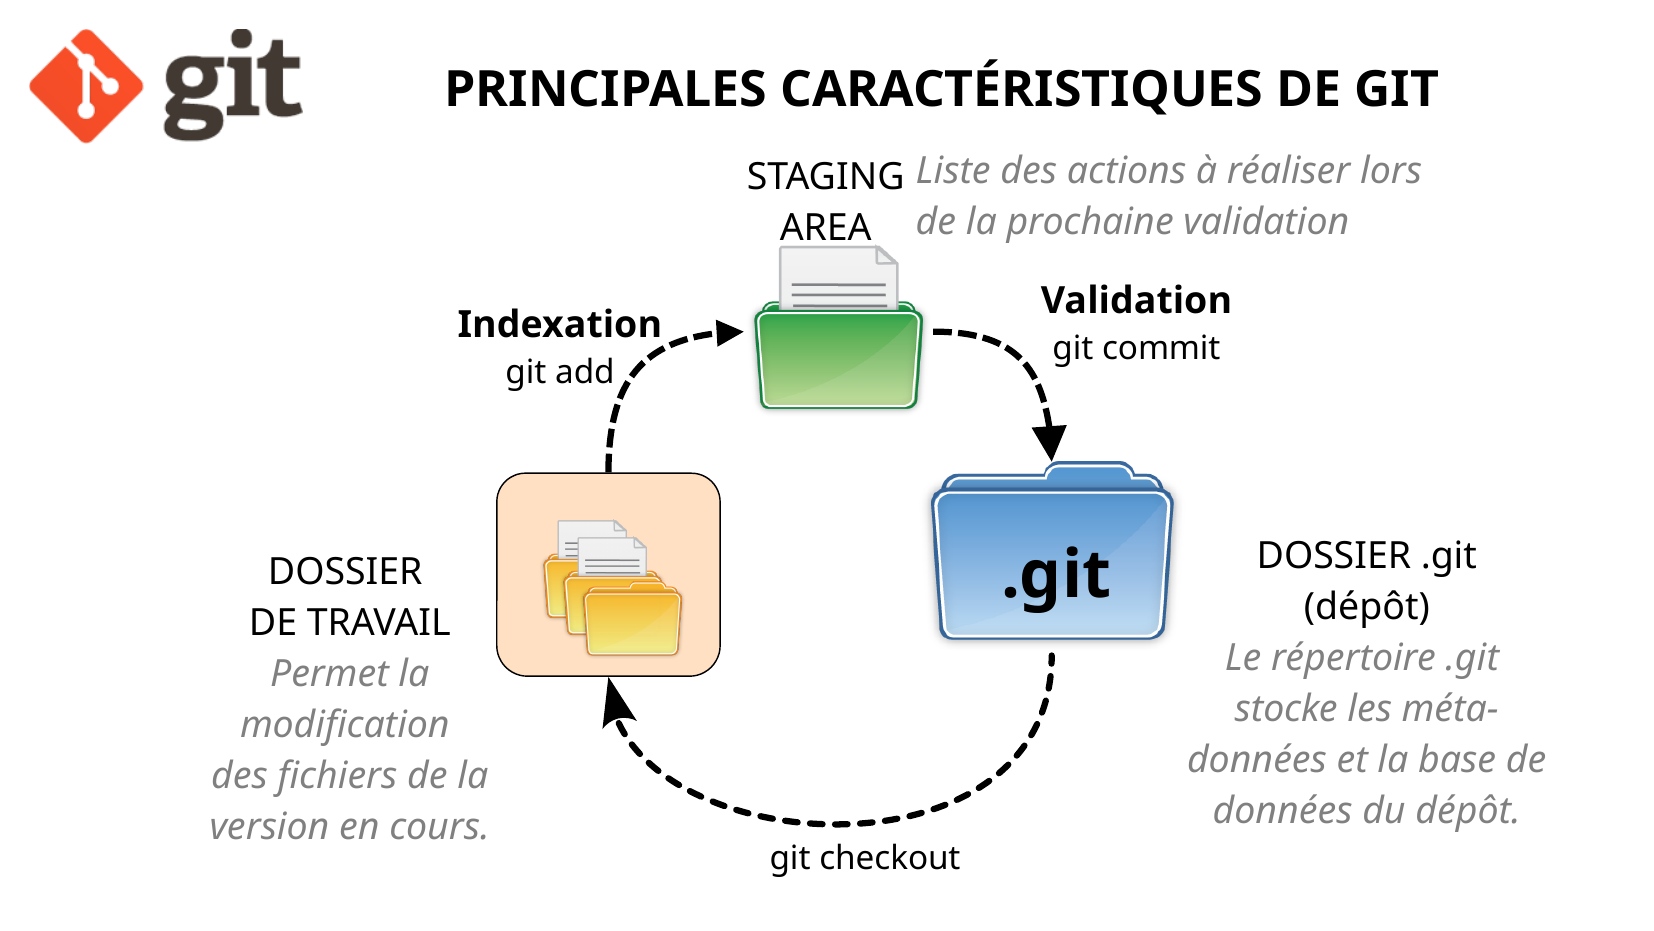

Principales caractéristiques de git
Liste des actions à réaliser lors de la prochaine validation
STAGING
AREA
Validation
git commit
Indexation
git add
.git
DOSSIER .git
(dépôt)
Le répertoire .git stocke les méta-données et la base de données du dépôt.
DOSSIER
DE TRAVAIL
Permet la
modification
des fichiers de la version en cours.
git checkout